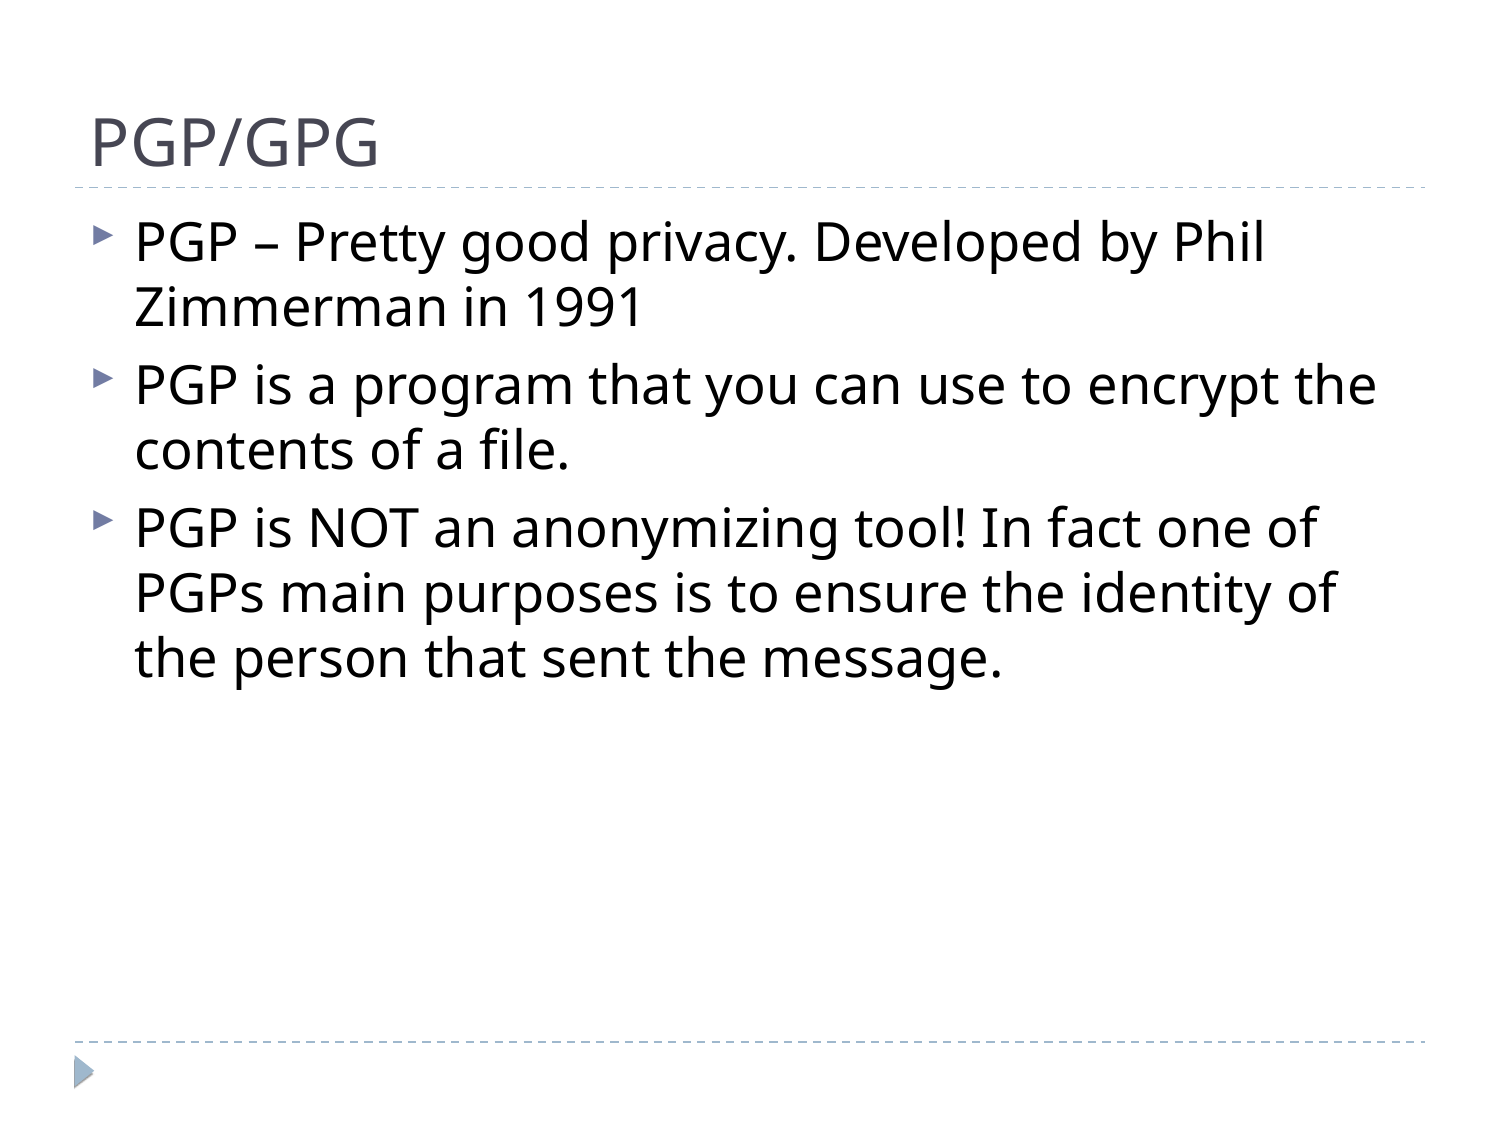

# PGP/GPG
PGP – Pretty good privacy. Developed by Phil Zimmerman in 1991
PGP is a program that you can use to encrypt the contents of a file.
PGP is NOT an anonymizing tool! In fact one of PGPs main purposes is to ensure the identity of the person that sent the message.